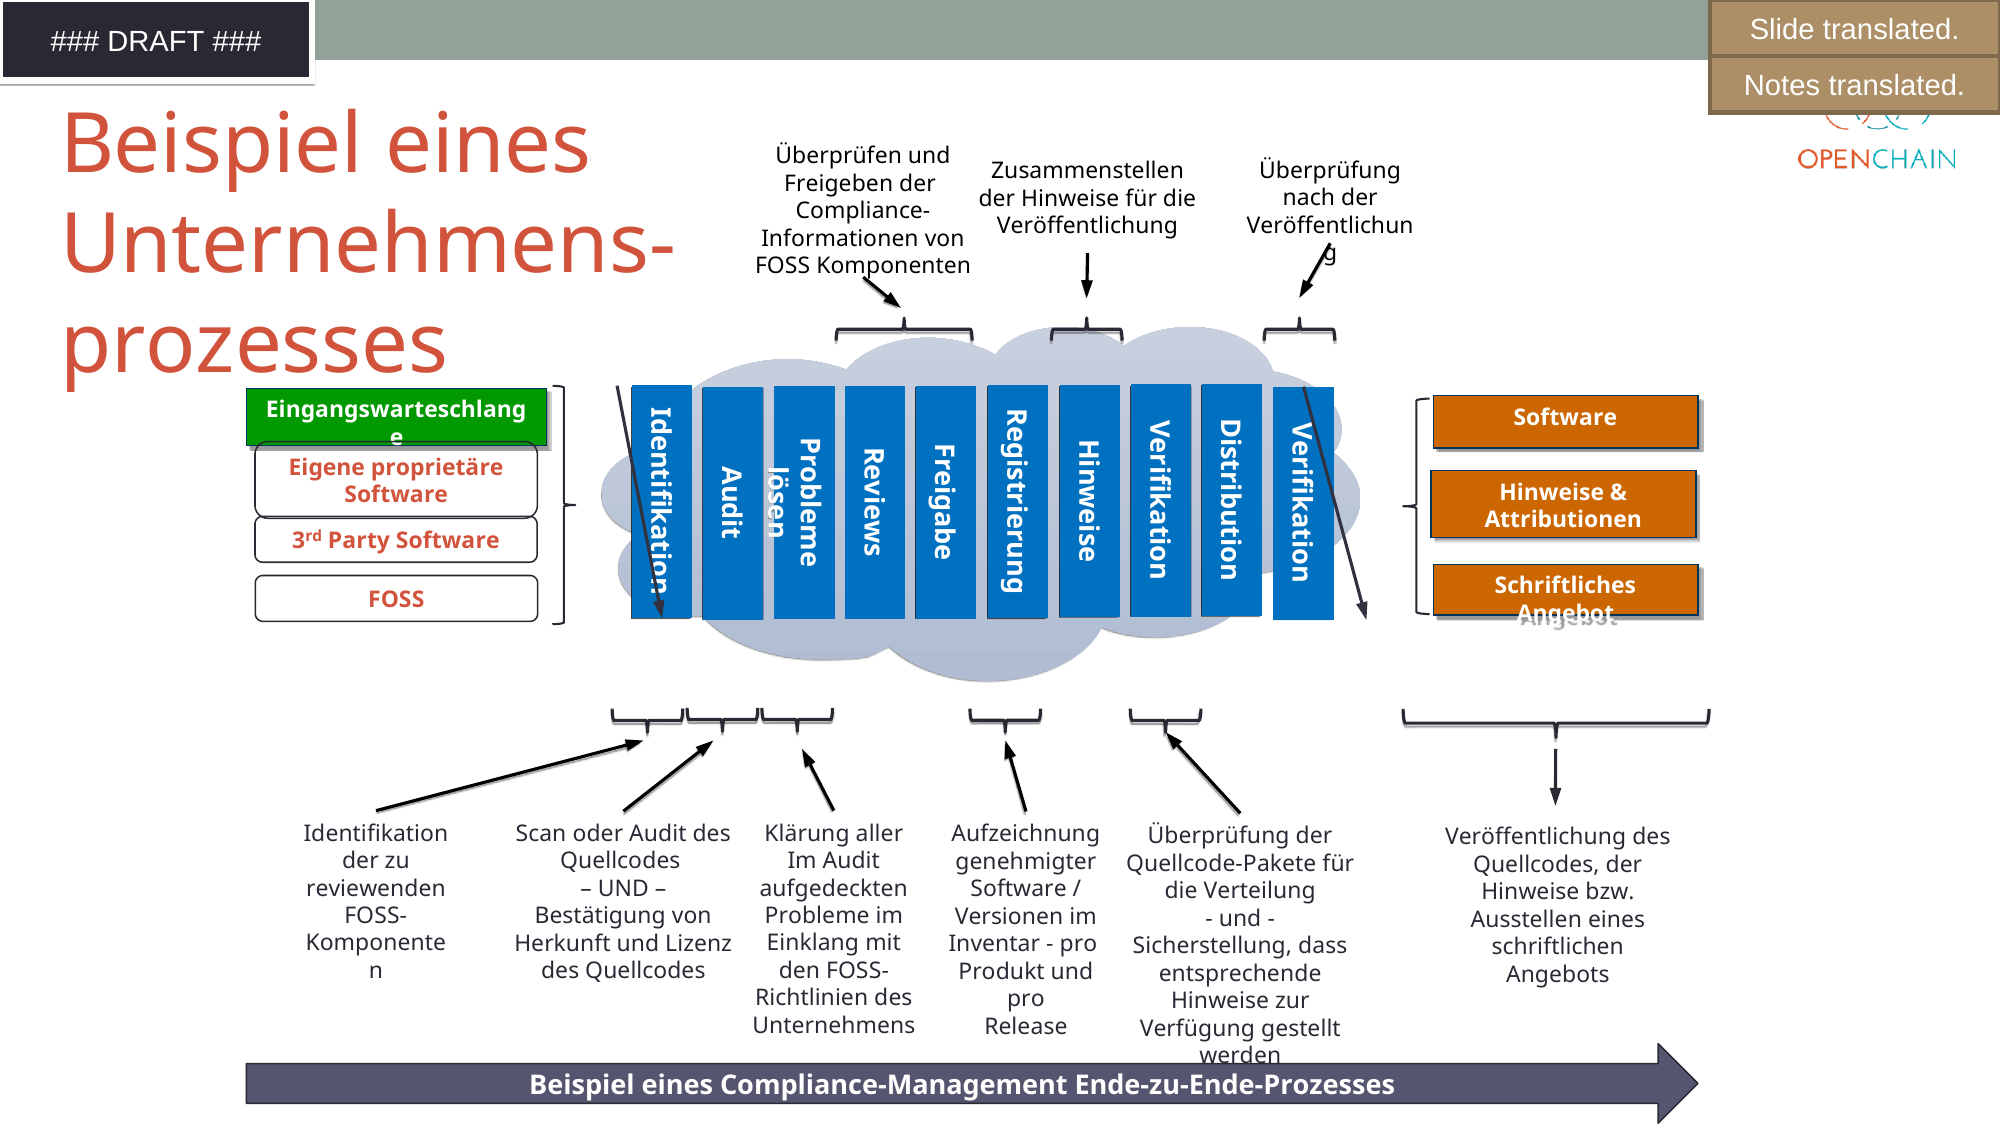

Slide translated.
Notes translated.
Beispiel eines Unternehmens-prozesses
Überprüfen und Freigeben der
Compliance-Informationen von FOSS Komponenten
Überprüfung nach der Veröffentlichung
Zusammenstellen der Hinweise für die Veröffentlichung
Eingangswarteschlange
Software
Eigene proprietäre Software
Distribution
Verifikation
Hinweise & Attributionen
Hinweise
Registrierung
Identifikation
Reviews
Freigabe
Probleme lösen
Audit
Verifikation
3rd Party Software
Schriftliches Angebot
FOSS
Identifikation der zu reviewenden FOSS-Komponenten
Klärung aller
Im Audit aufgedeckten Probleme im Einklang mit
den FOSS-Richtlinien des Unternehmens
Scan oder Audit des Quellcodes
– UND –
Bestätigung von Herkunft und Lizenz des Quellcodes
Aufzeichnung genehmigter Software / Versionen im Inventar - pro
Produkt und pro
Release
Überprüfung der Quellcode-Pakete für die Verteilung
- und -
Sicherstellung, dass entsprechende Hinweise zur Verfügung gestellt werden
Veröffentlichung des Quellcodes, der Hinweise bzw. Ausstellen eines schriftlichen Angebots
Beispiel eines Compliance-Management Ende-zu-Ende-Prozesses